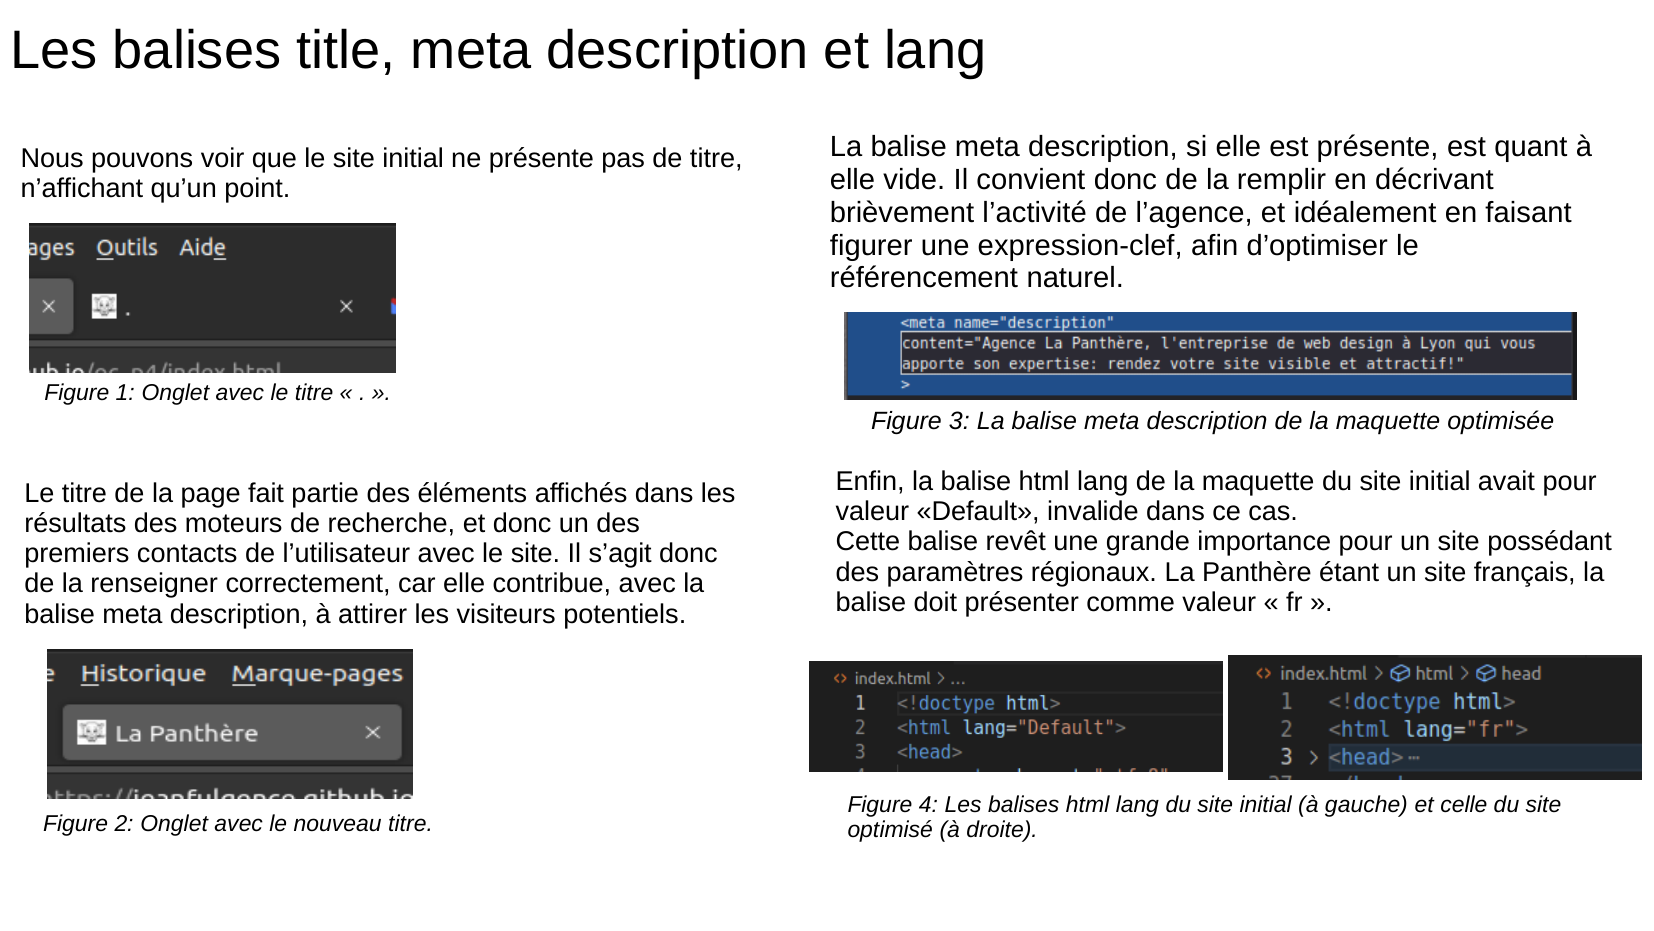

# Les balises title, meta description et lang
La balise meta description, si elle est présente, est quant à elle vide. Il convient donc de la remplir en décrivant brièvement l’activité de l’agence, et idéalement en faisant figurer une expression-clef, afin d’optimiser le référencement naturel.
Nous pouvons voir que le site initial ne présente pas de titre, n’affichant qu’un point.
Figure 1: Onglet avec le titre « . ».
Figure 3: La balise meta description de la maquette optimisée
Enfin, la balise html lang de la maquette du site initial avait pour valeur «Default», invalide dans ce cas.
Cette balise revêt une grande importance pour un site possédant des paramètres régionaux. La Panthère étant un site français, la balise doit présenter comme valeur « fr ».
Le titre de la page fait partie des éléments affichés dans les résultats des moteurs de recherche, et donc un des premiers contacts de l’utilisateur avec le site. Il s’agit donc de la renseigner correctement, car elle contribue, avec la balise meta description, à attirer les visiteurs potentiels.
Figure 4: Les balises html lang du site initial (à gauche) et celle du site optimisé (à droite).
Figure 2: Onglet avec le nouveau titre.